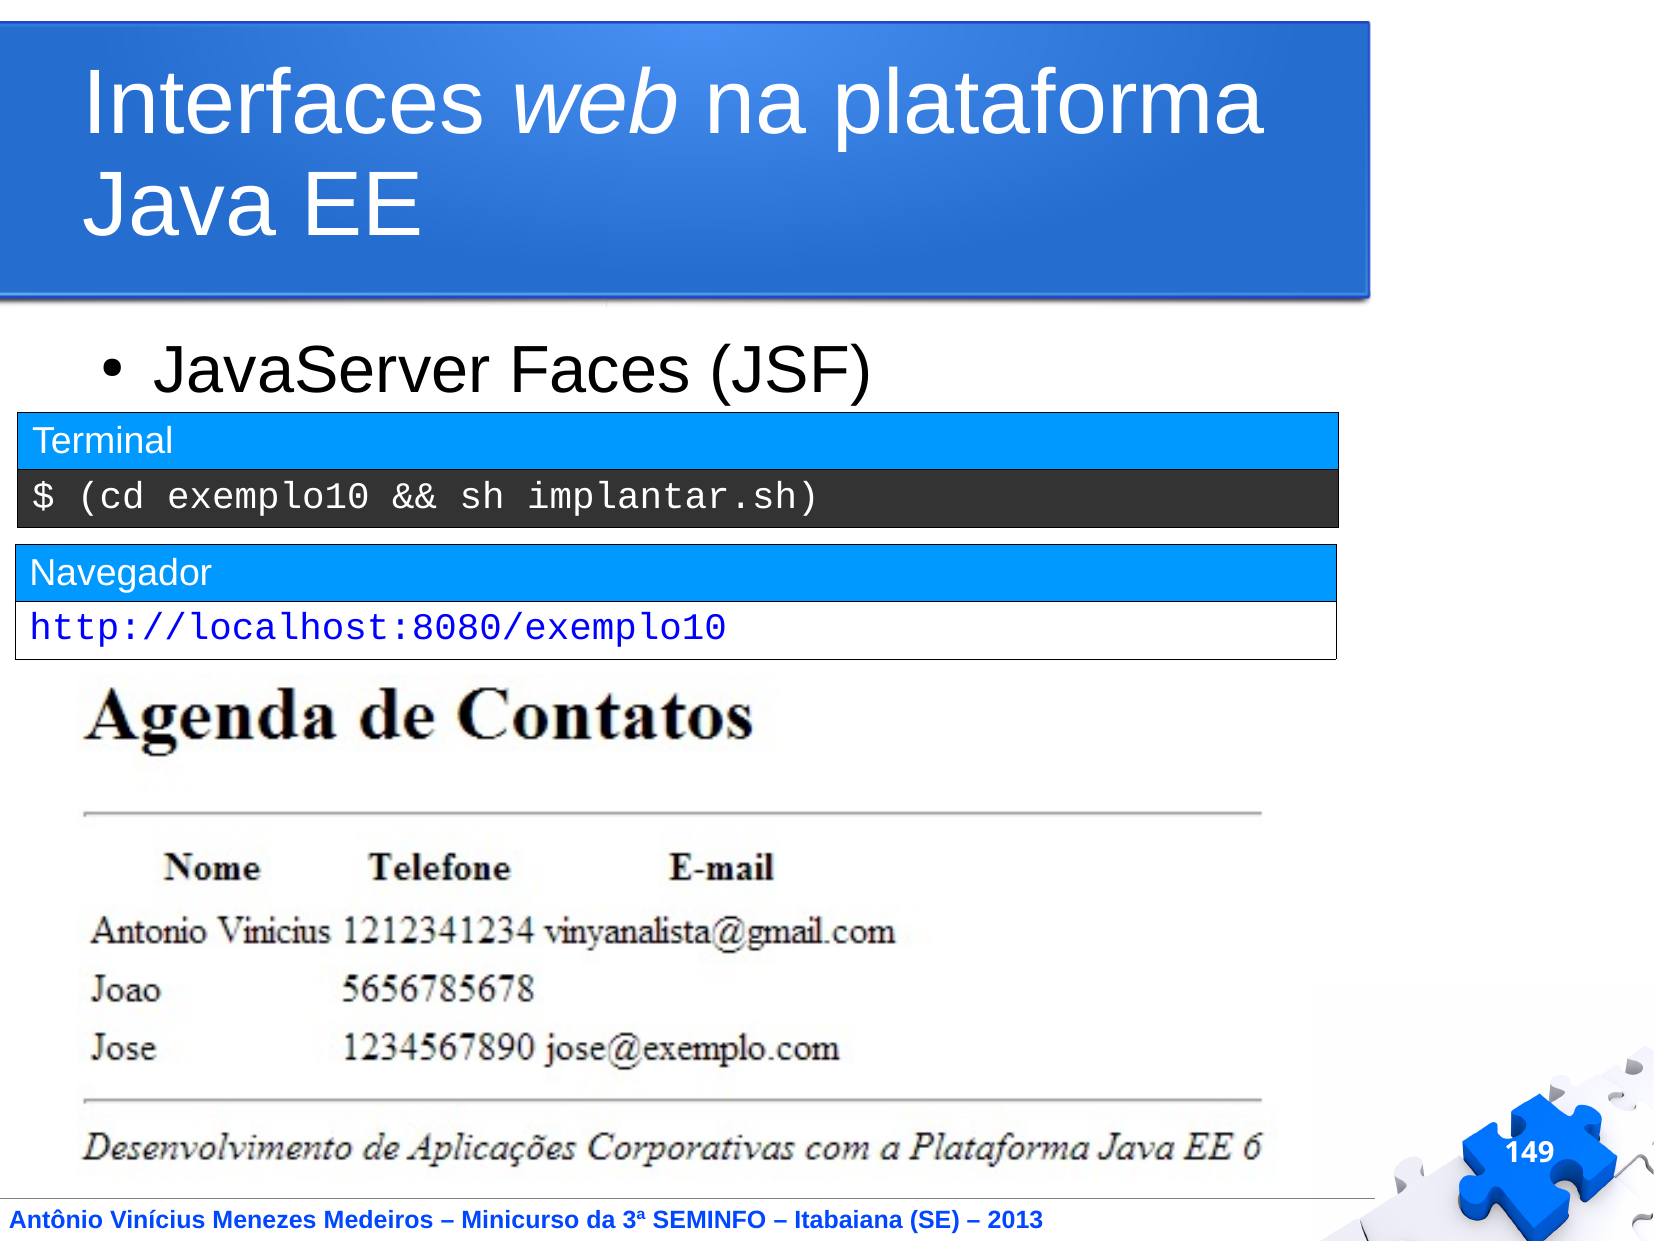

# Interfaces web na plataforma Java EE
JavaServer Faces (JSF)
| Terminal |
| --- |
| $ (cd exemplo10 && sh implantar.sh) |
| Navegador |
| --- |
| http://localhost:8080/exemplo10 |
149